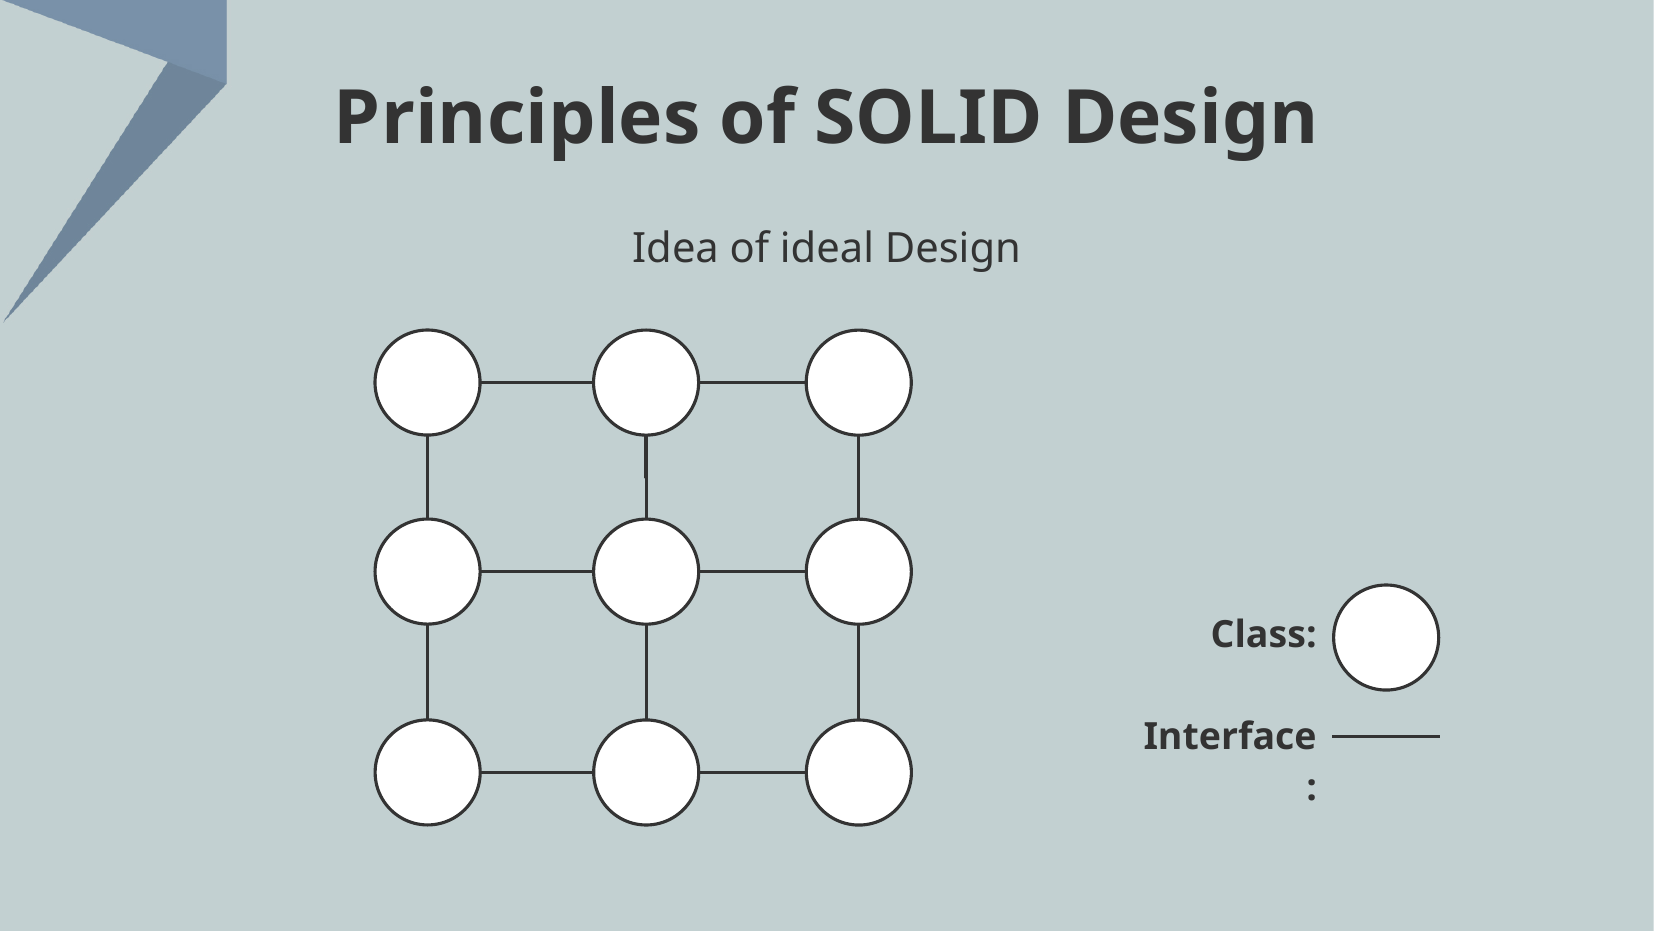

# Principles of SOLID Design
Idea of ideal Design
Class:
Interface: